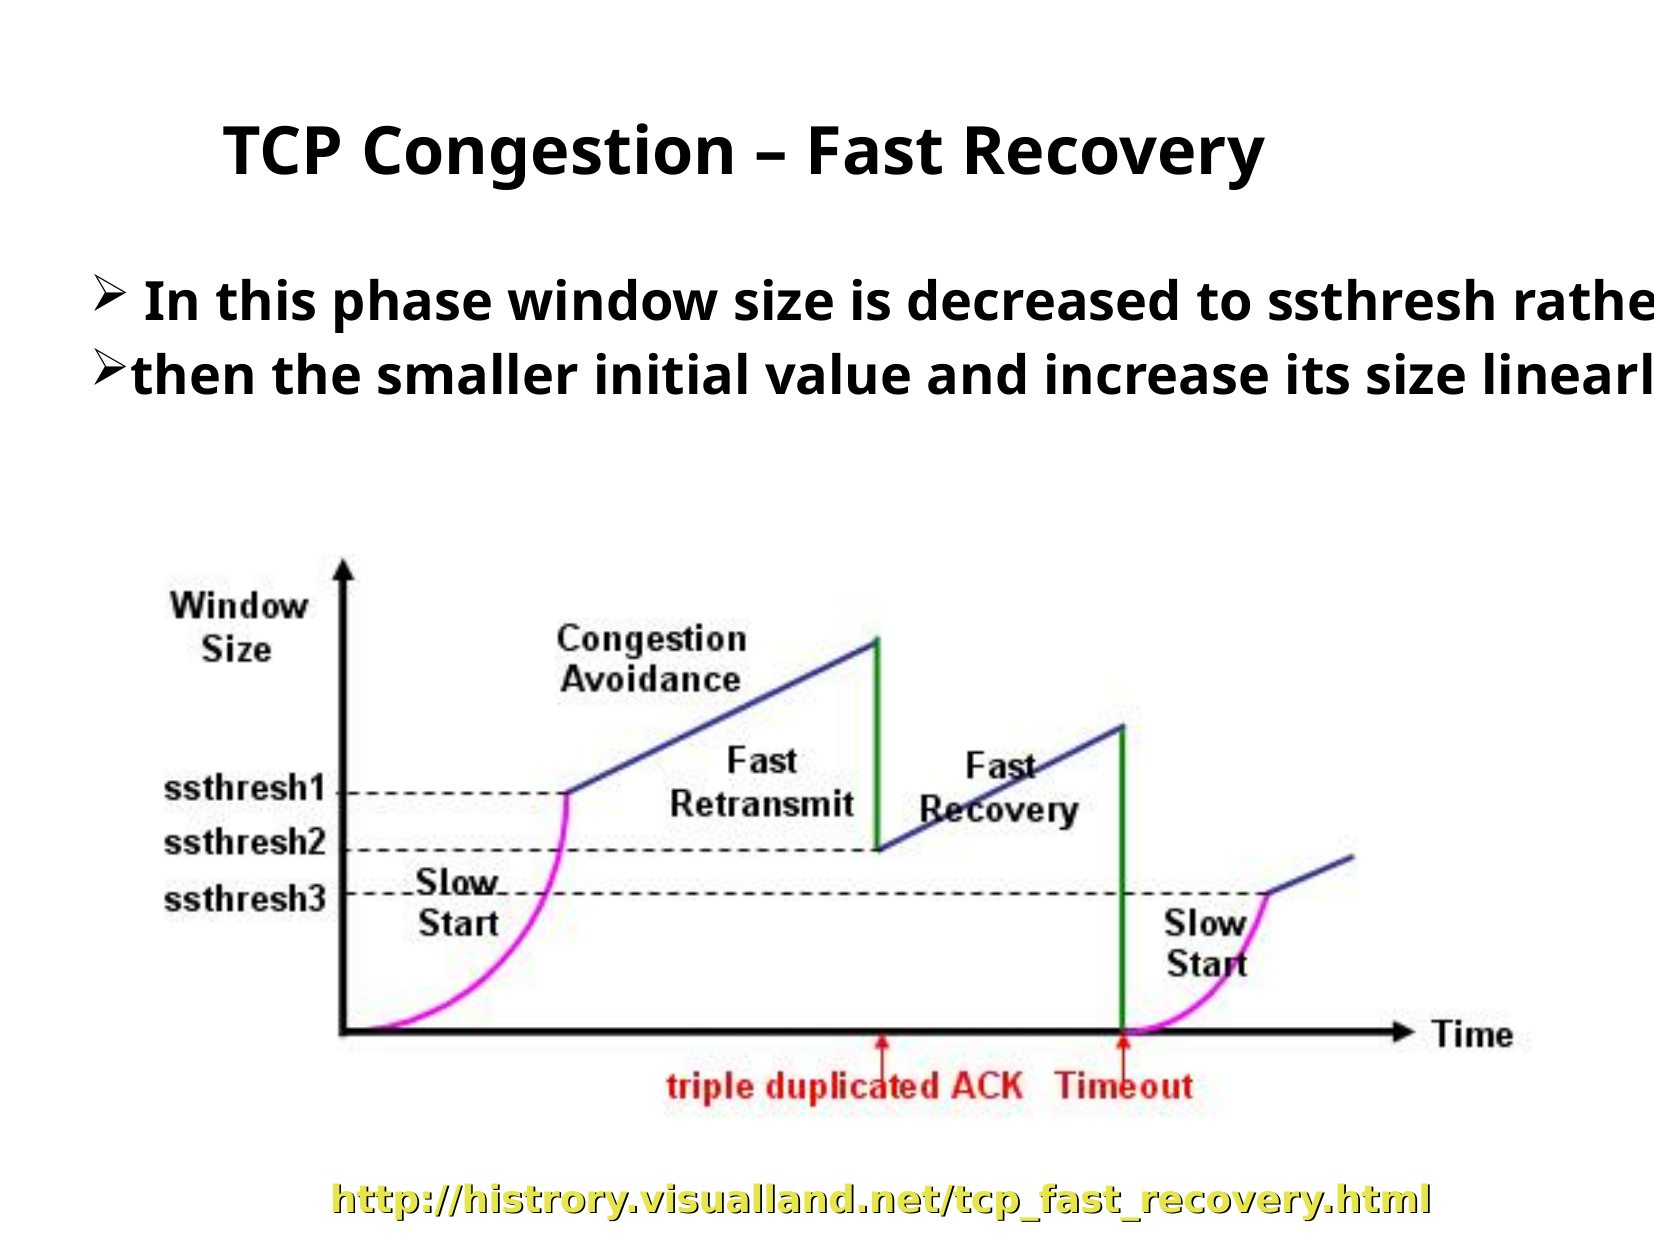

# TCP Congestion – Fast Recovery
 In this phase window size is decreased to ssthresh rather
then the smaller initial value and increase its size linearly
http://histrory.visualland.net/tcp_fast_recovery.html